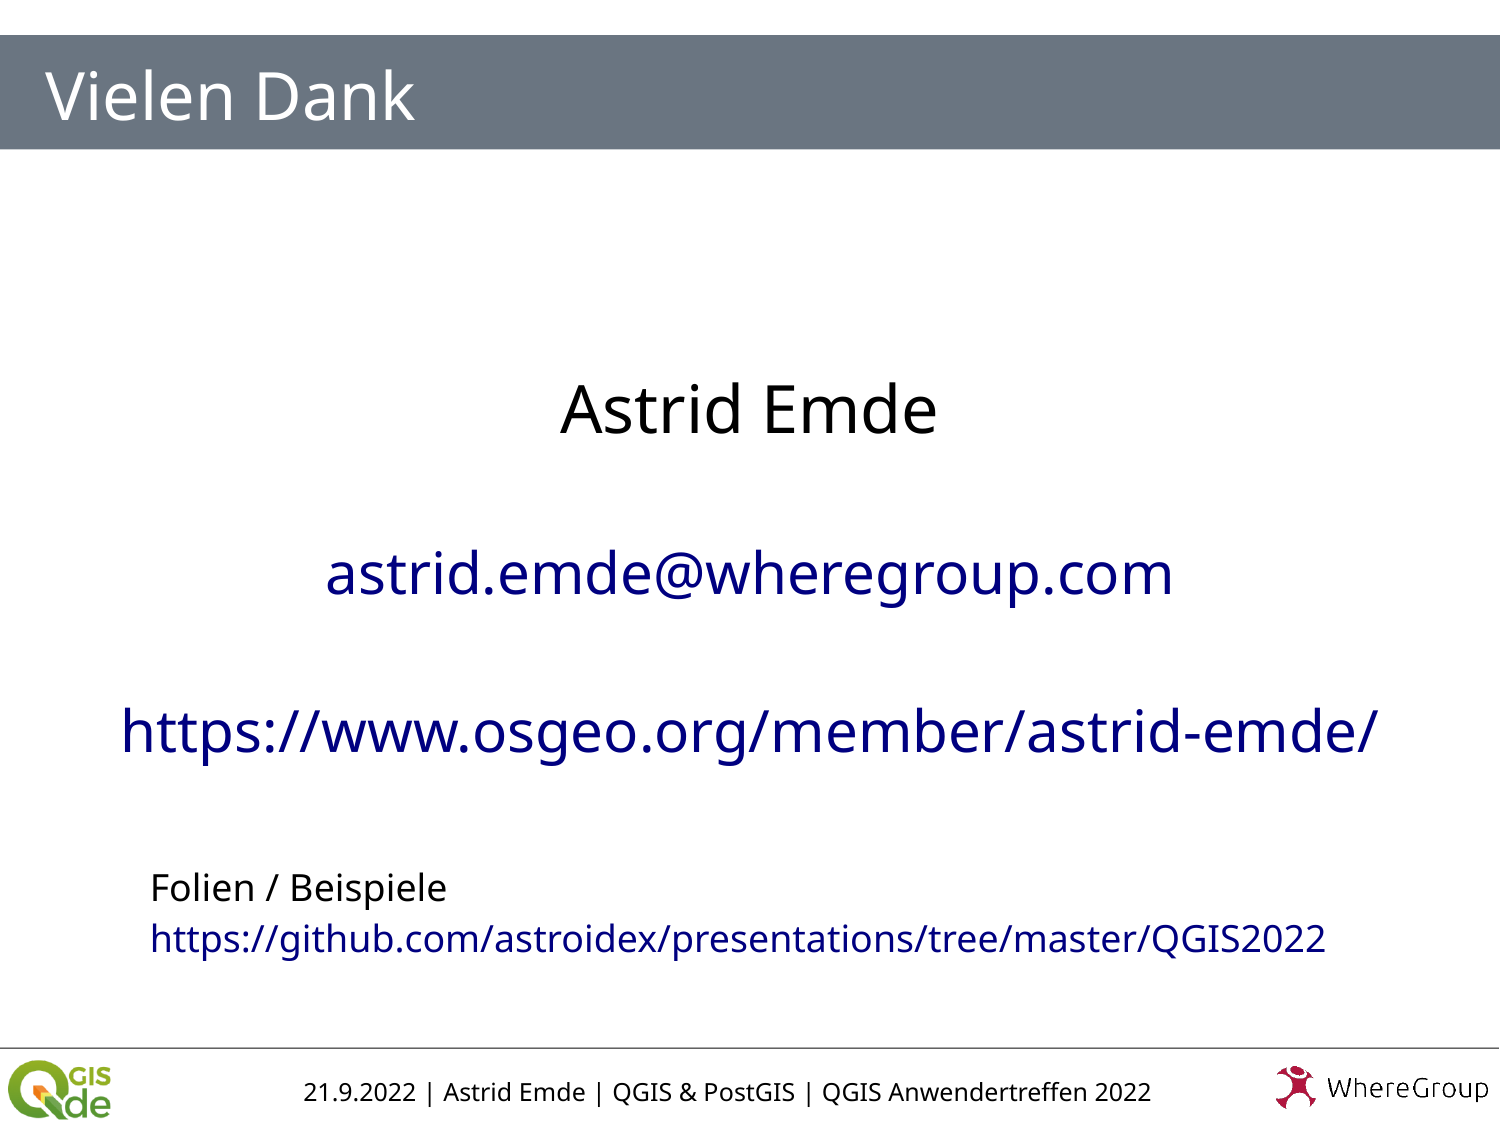

# Vielen Dank
Astrid Emde
astrid.emde@wheregroup.com
https://www.osgeo.org/member/astrid-emde/
Folien / Beispiele
https://github.com/astroidex/presentations/tree/master/QGIS2022